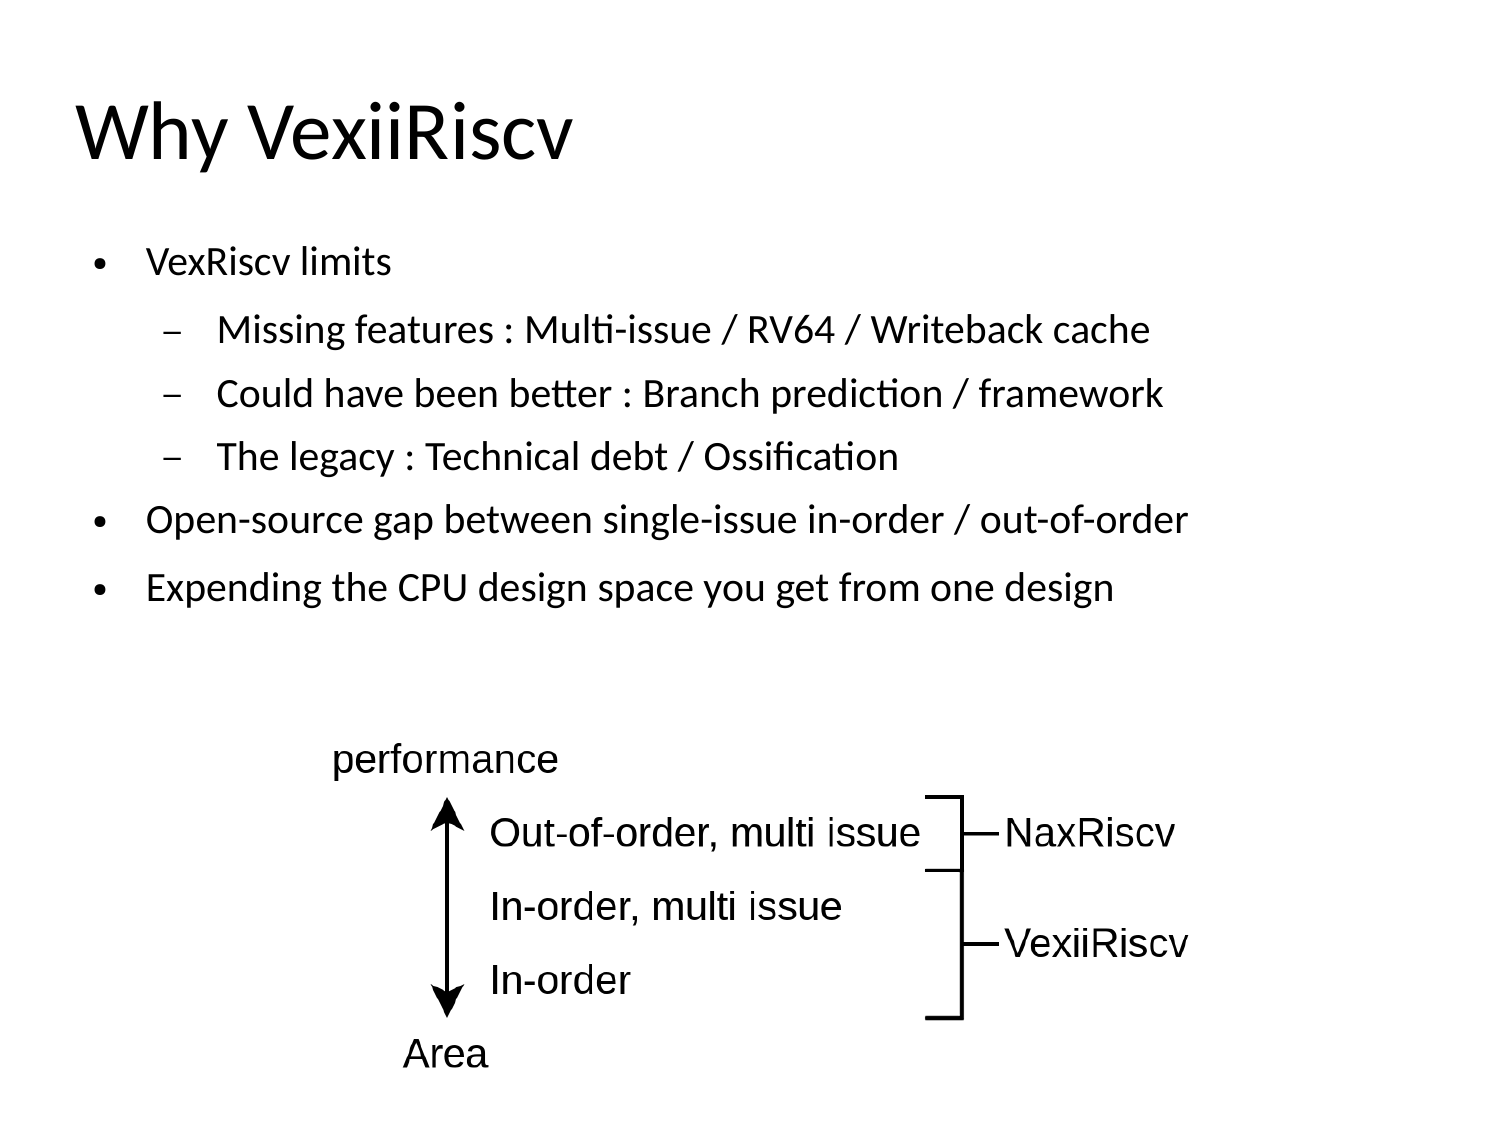

# Why VexiiRiscv
VexRiscv limits
Missing features : Multi-issue / RV64 / Writeback cache
Could have been better : Branch prediction / framework
The legacy : Technical debt / Ossification
Open-source gap between single-issue in-order / out-of-order
Expending the CPU design space you get from one design